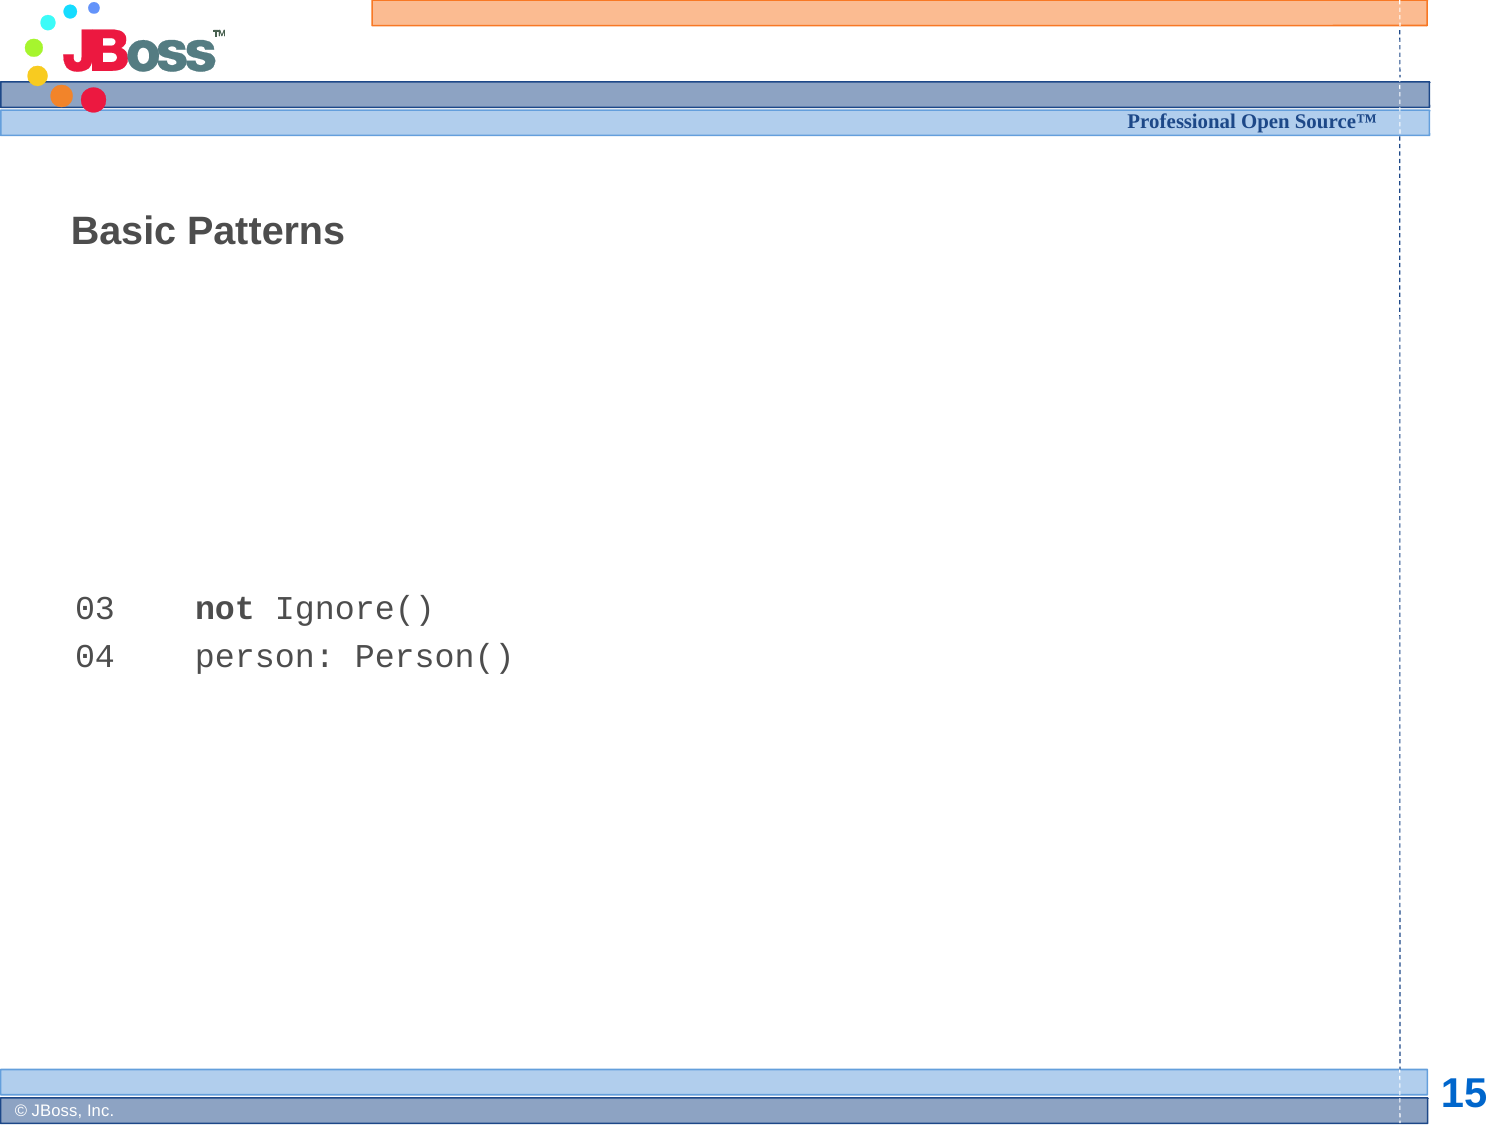

# Basic Patterns
03 not Ignore()
04 person: Person()